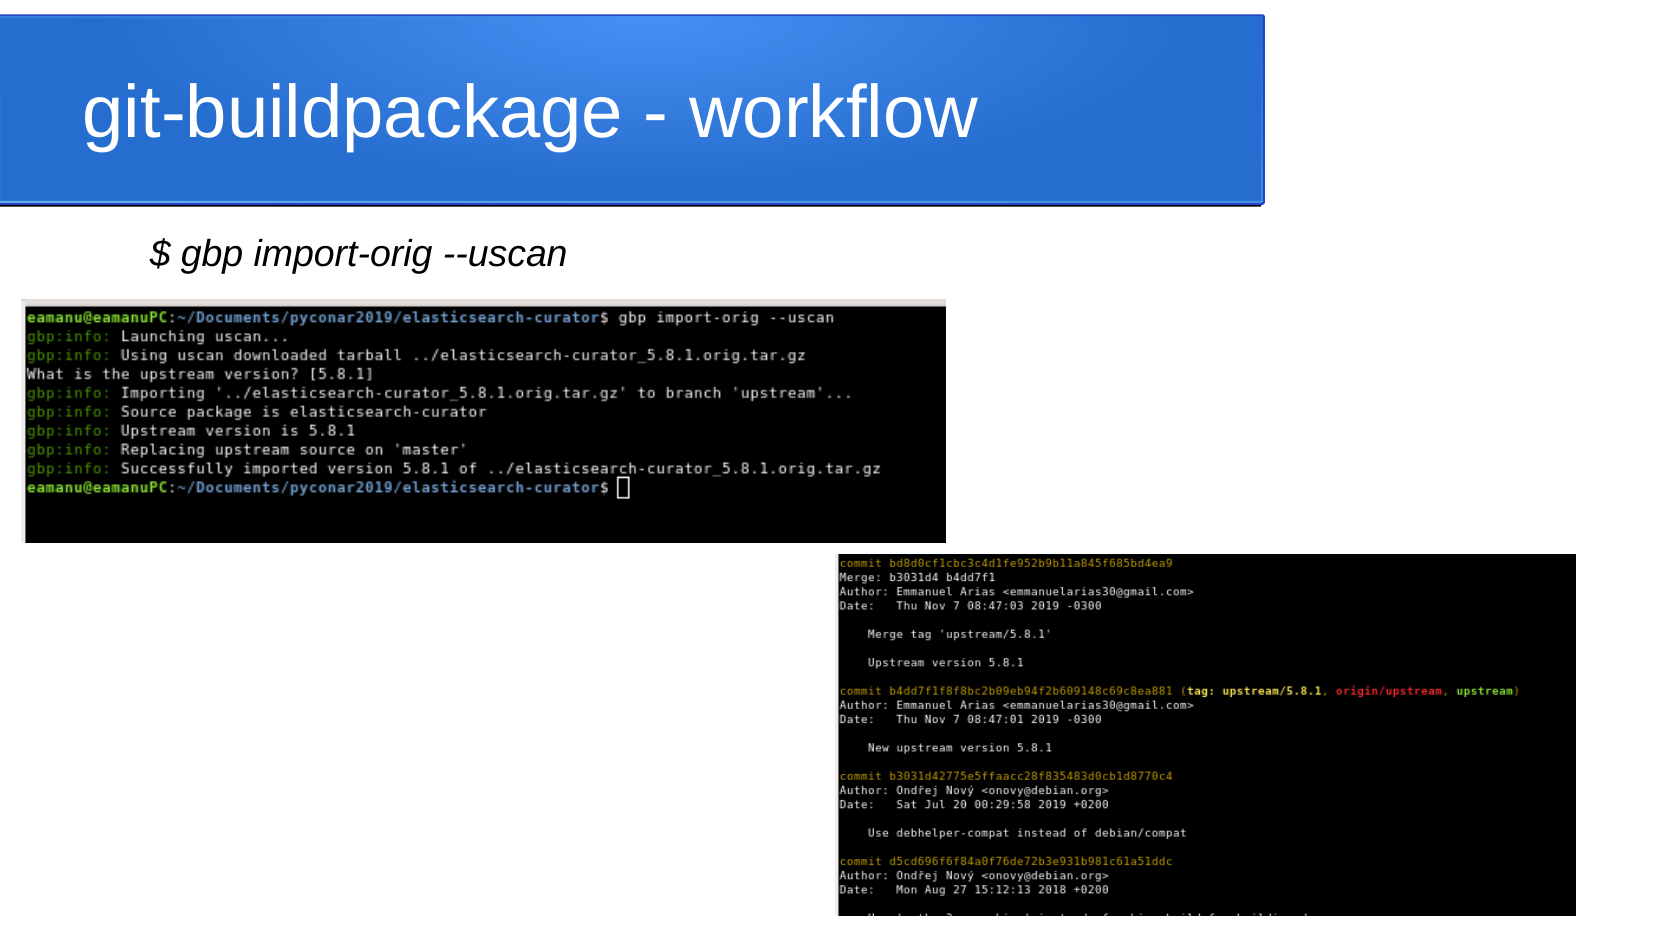

# git-buildpackage - workflow
$ gbp import-orig --uscan